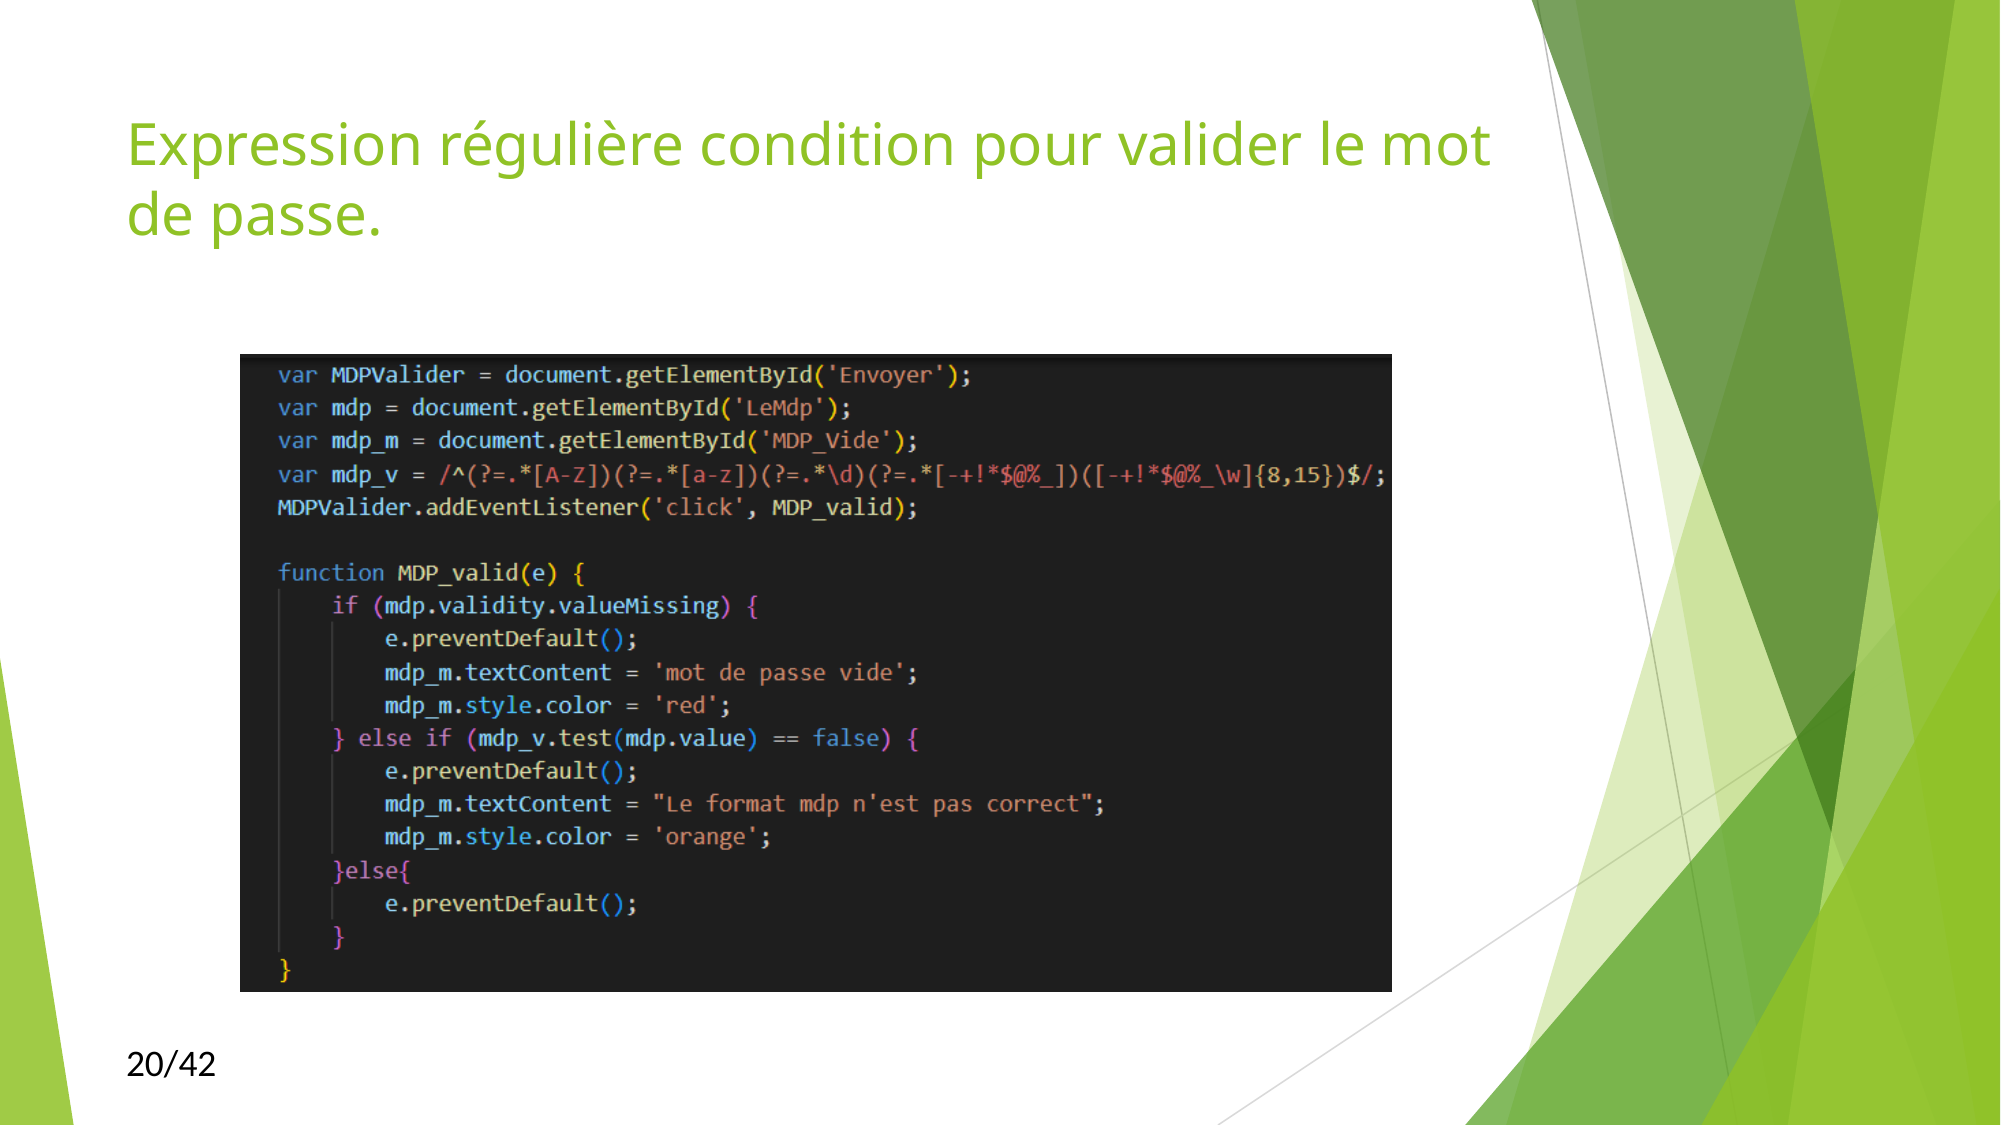

# Expression régulière condition pour valider le mot de passe.
20/42